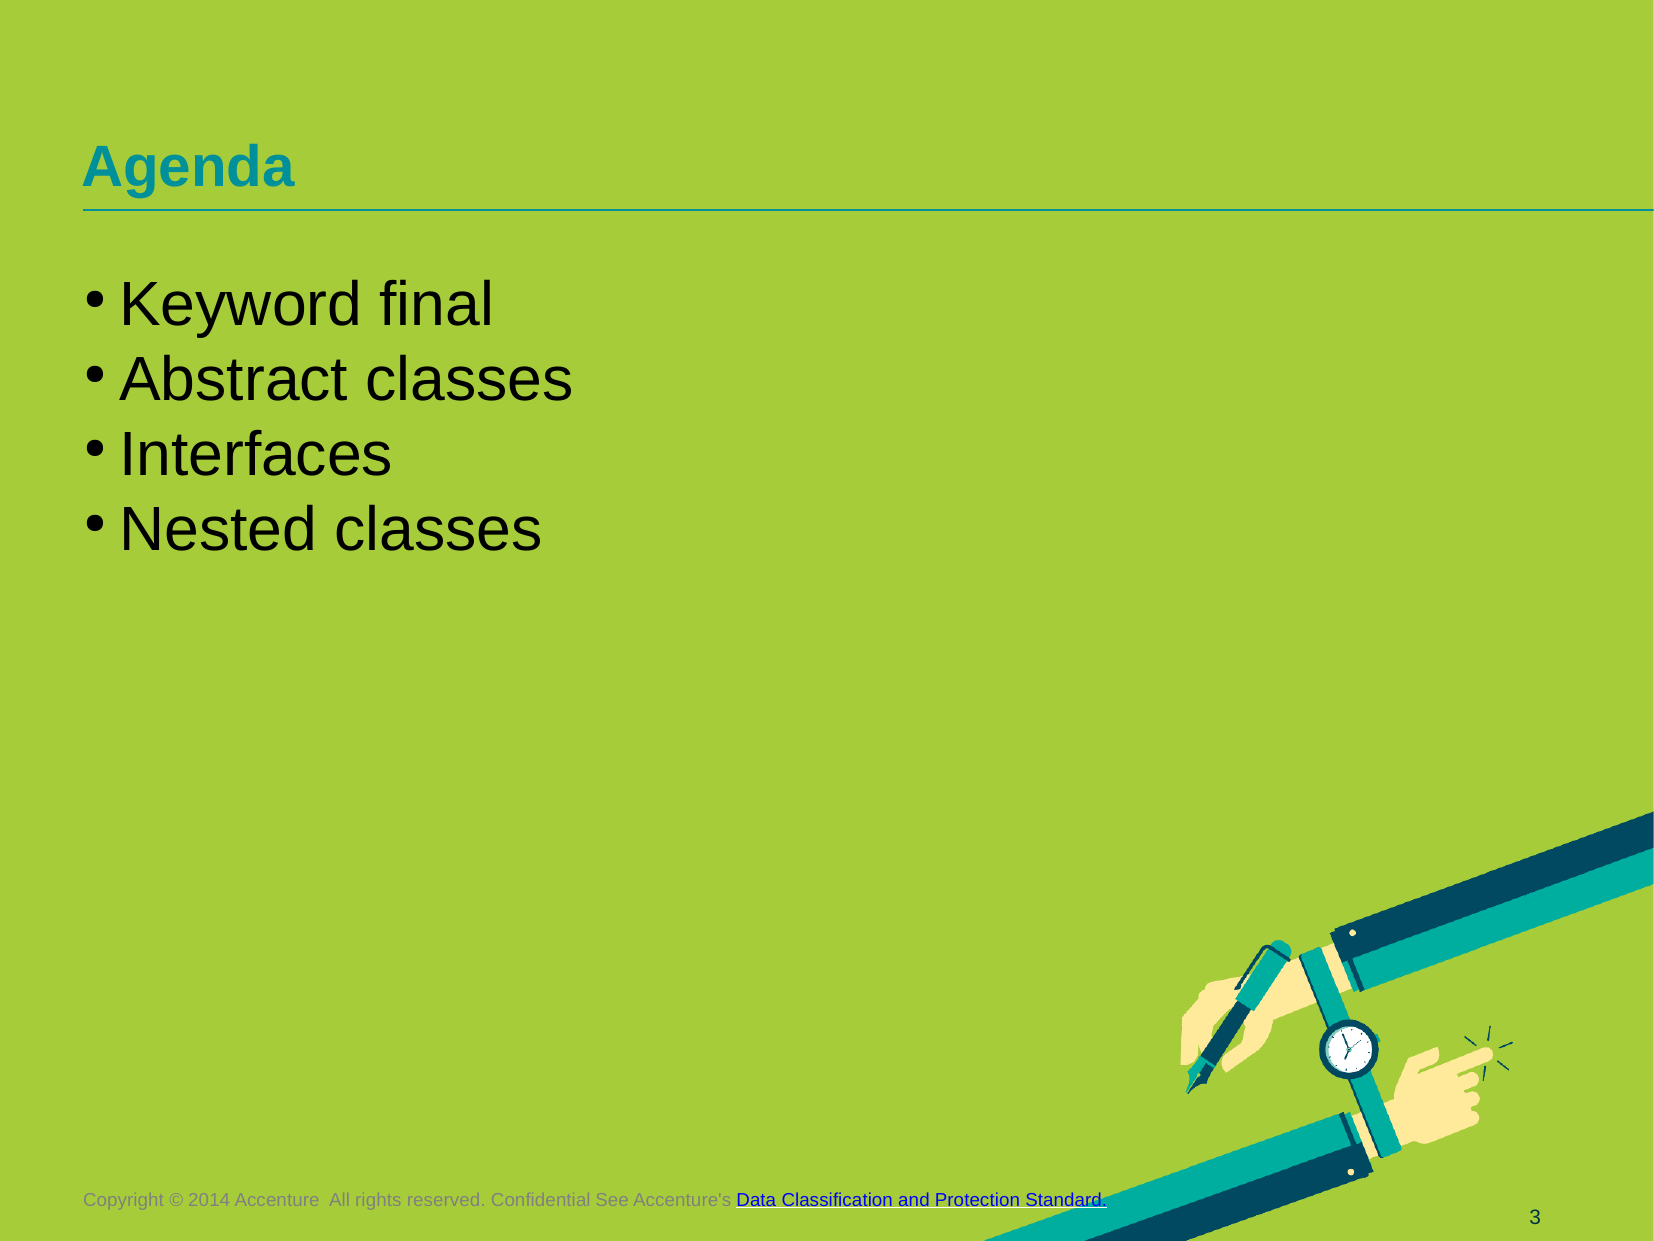

Agenda
Keyword final
Abstract classes
Interfaces
Nested classes
3